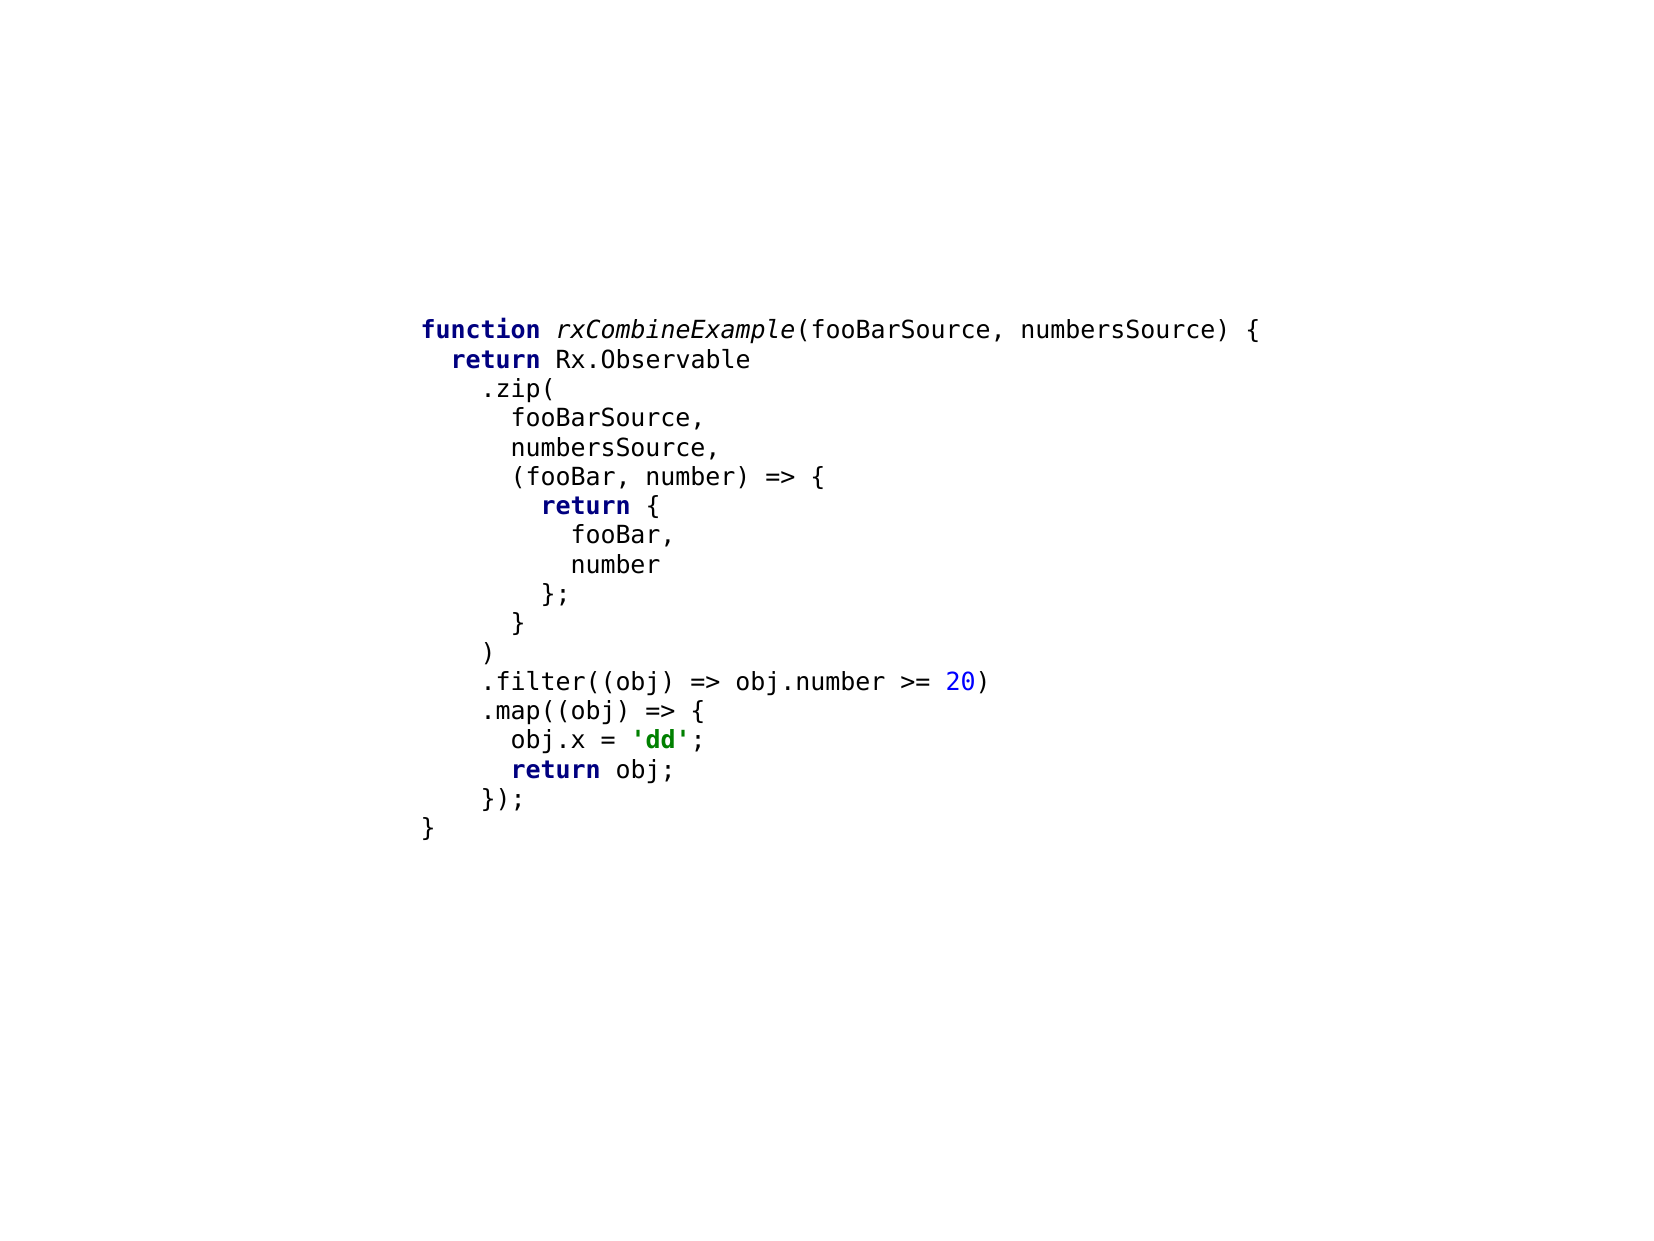

function rxCombineExample(fooBarSource, numbersSource) {
 return Rx.Observable
 .zip(
 fooBarSource,
 numbersSource,
 (fooBar, number) => {
 return {
 fooBar,
 number
 };
 }
 )
 .filter((obj) => obj.number >= 20)
 .map((obj) => {
 obj.x = 'dd';
 return obj;
 });
}